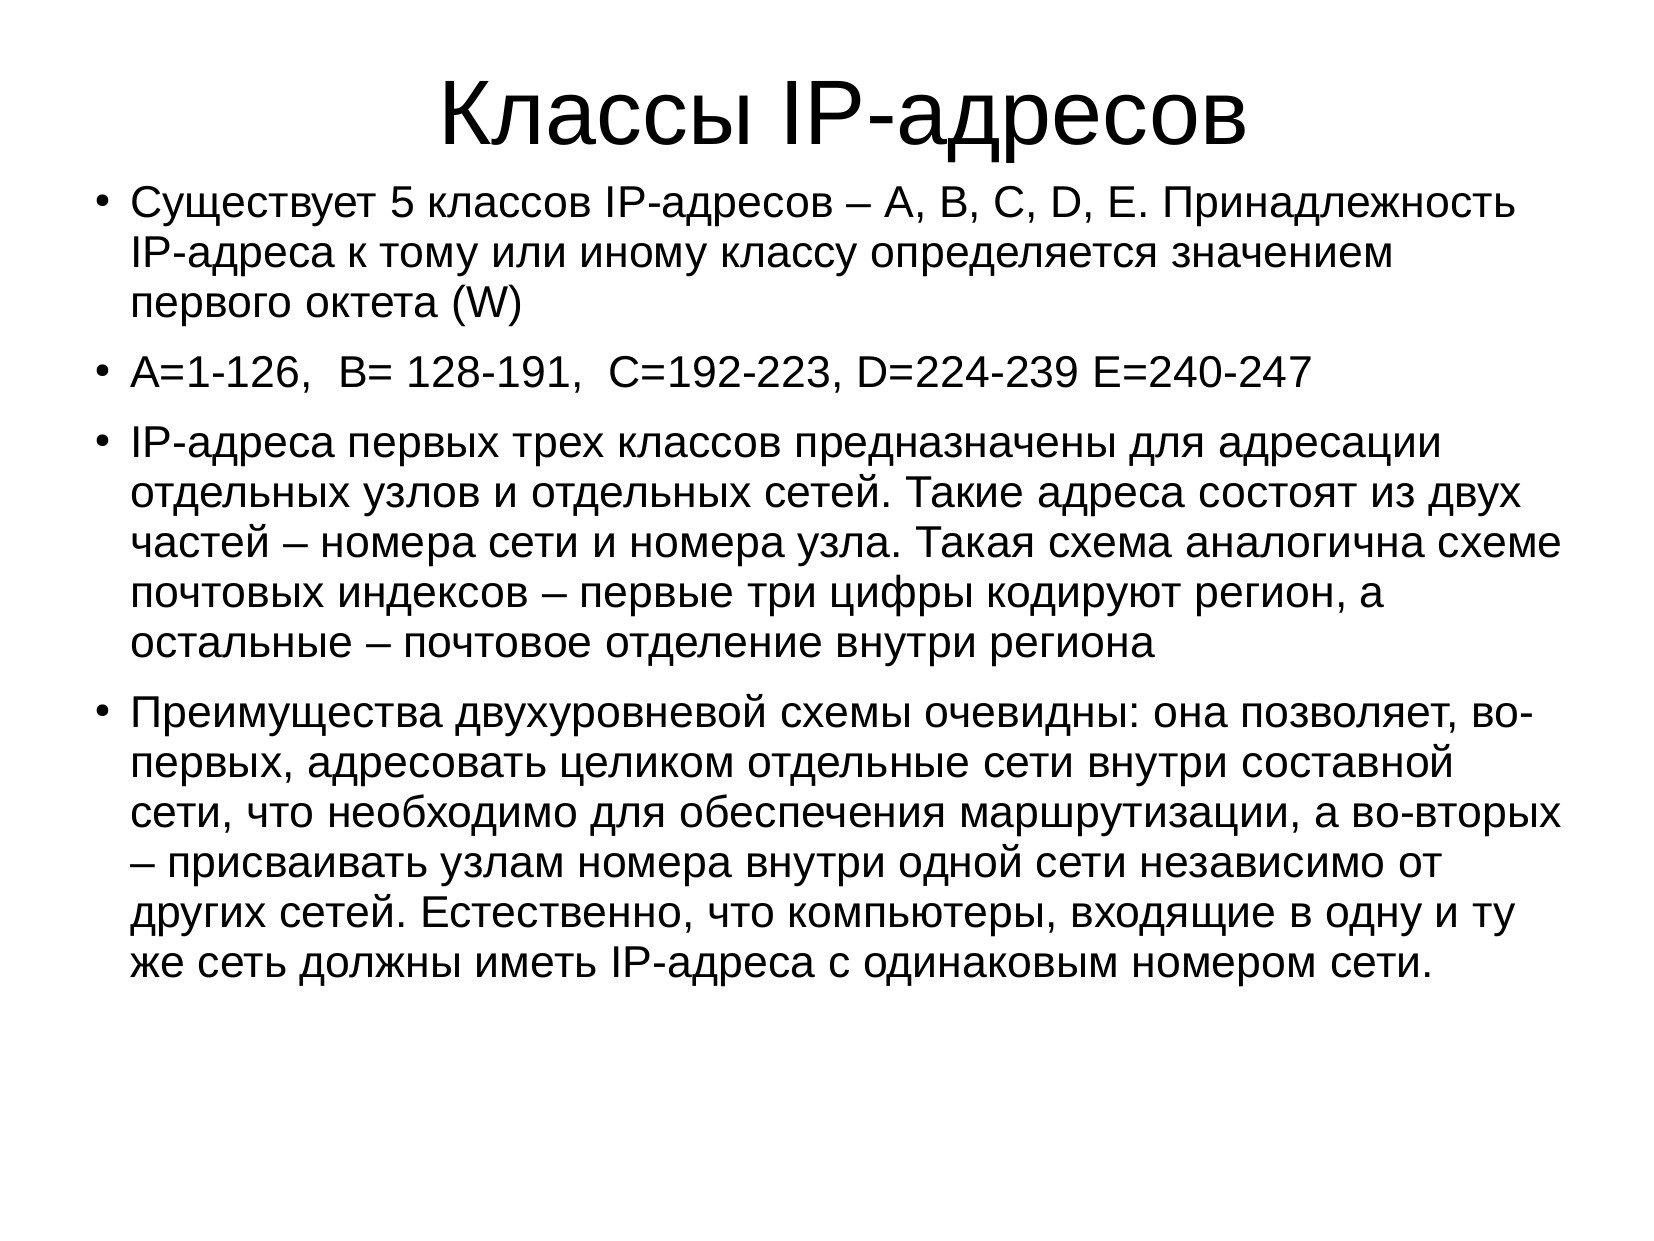

# Классы IP-адресов
Существует 5 классов IP-адресов – A, B, C, D, E. Принадлежность IP-адреса к тому или иному классу определяется значением первого октета (W)
A=1-126, B= 128-191, C=192-223, D=224-239 E=240-247
IP-адреса первых трех классов предназначены для адресации отдельных узлов и отдельных сетей. Такие адреса состоят из двух частей – номера сети и номера узла. Такая схема аналогична схеме почтовых индексов – первые три цифры кодируют регион, а остальные – почтовое отделение внутри региона
Преимущества двухуровневой схемы очевидны: она позволяет, во-первых, адресовать целиком отдельные сети внутри составной сети, что необходимо для обеспечения маршрутизации, а во-вторых – присваивать узлам номера внутри одной сети независимо от других сетей. Естественно, что компьютеры, входящие в одну и ту же сеть должны иметь IP-адреса с одинаковым номером сети.